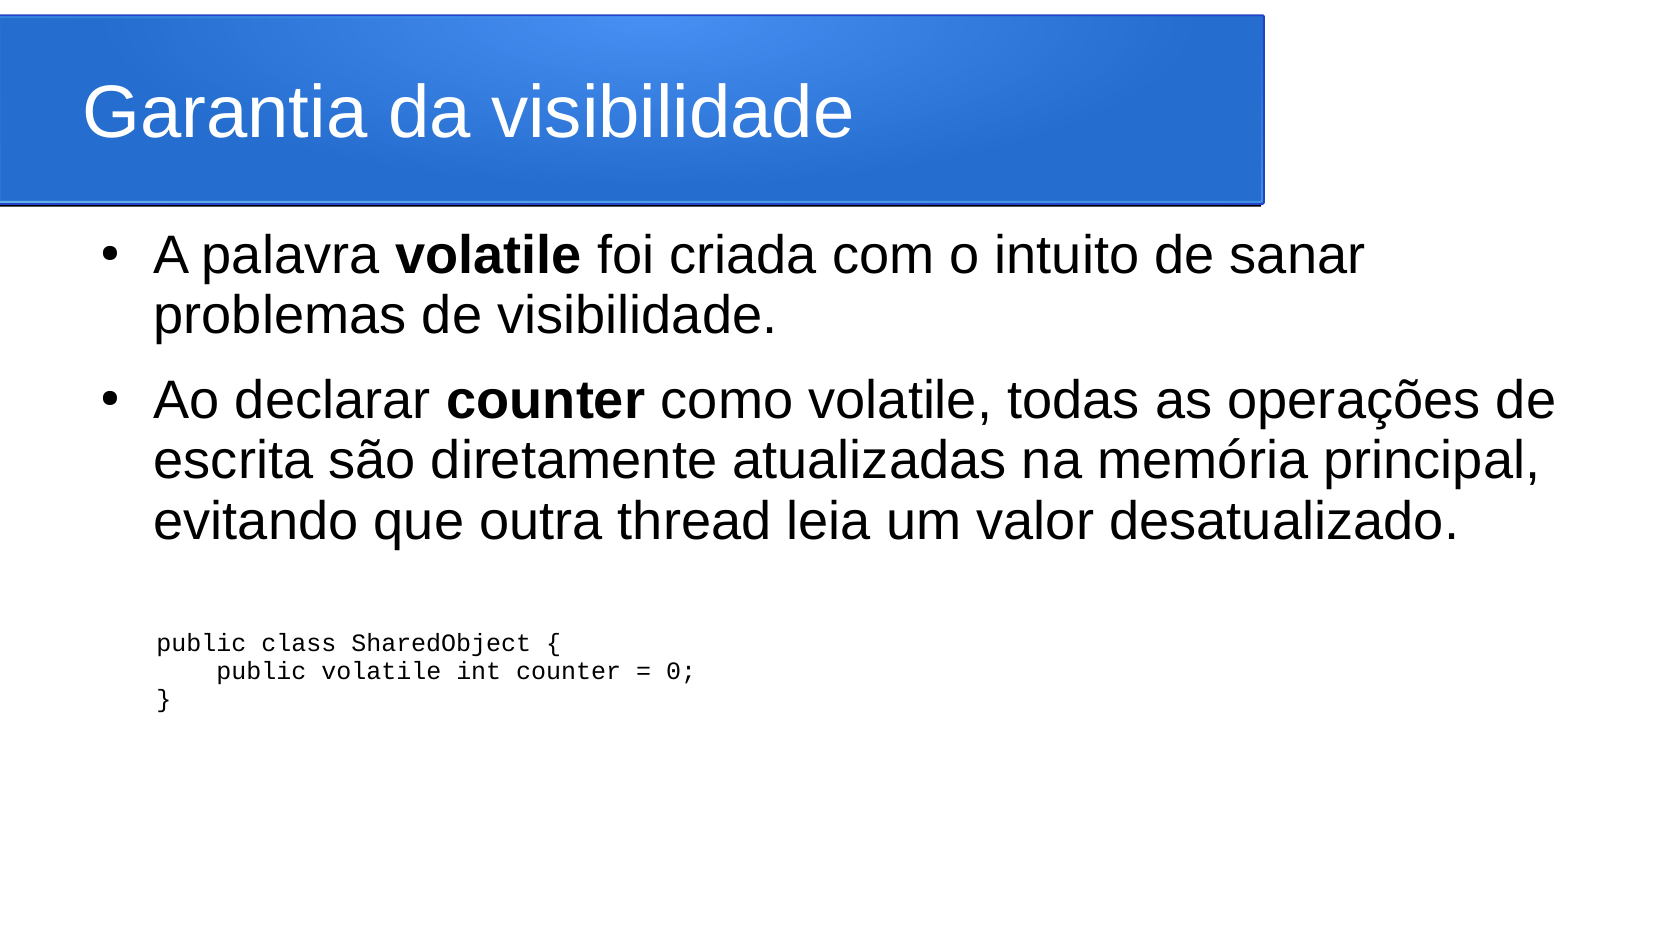

# Garantia da visibilidade
A palavra volatile foi criada com o intuito de sanar problemas de visibilidade.
Ao declarar counter como volatile, todas as operações de escrita são diretamente atualizadas na memória principal, evitando que outra thread leia um valor desatualizado.
public class SharedObject {
 public volatile int counter = 0;
}